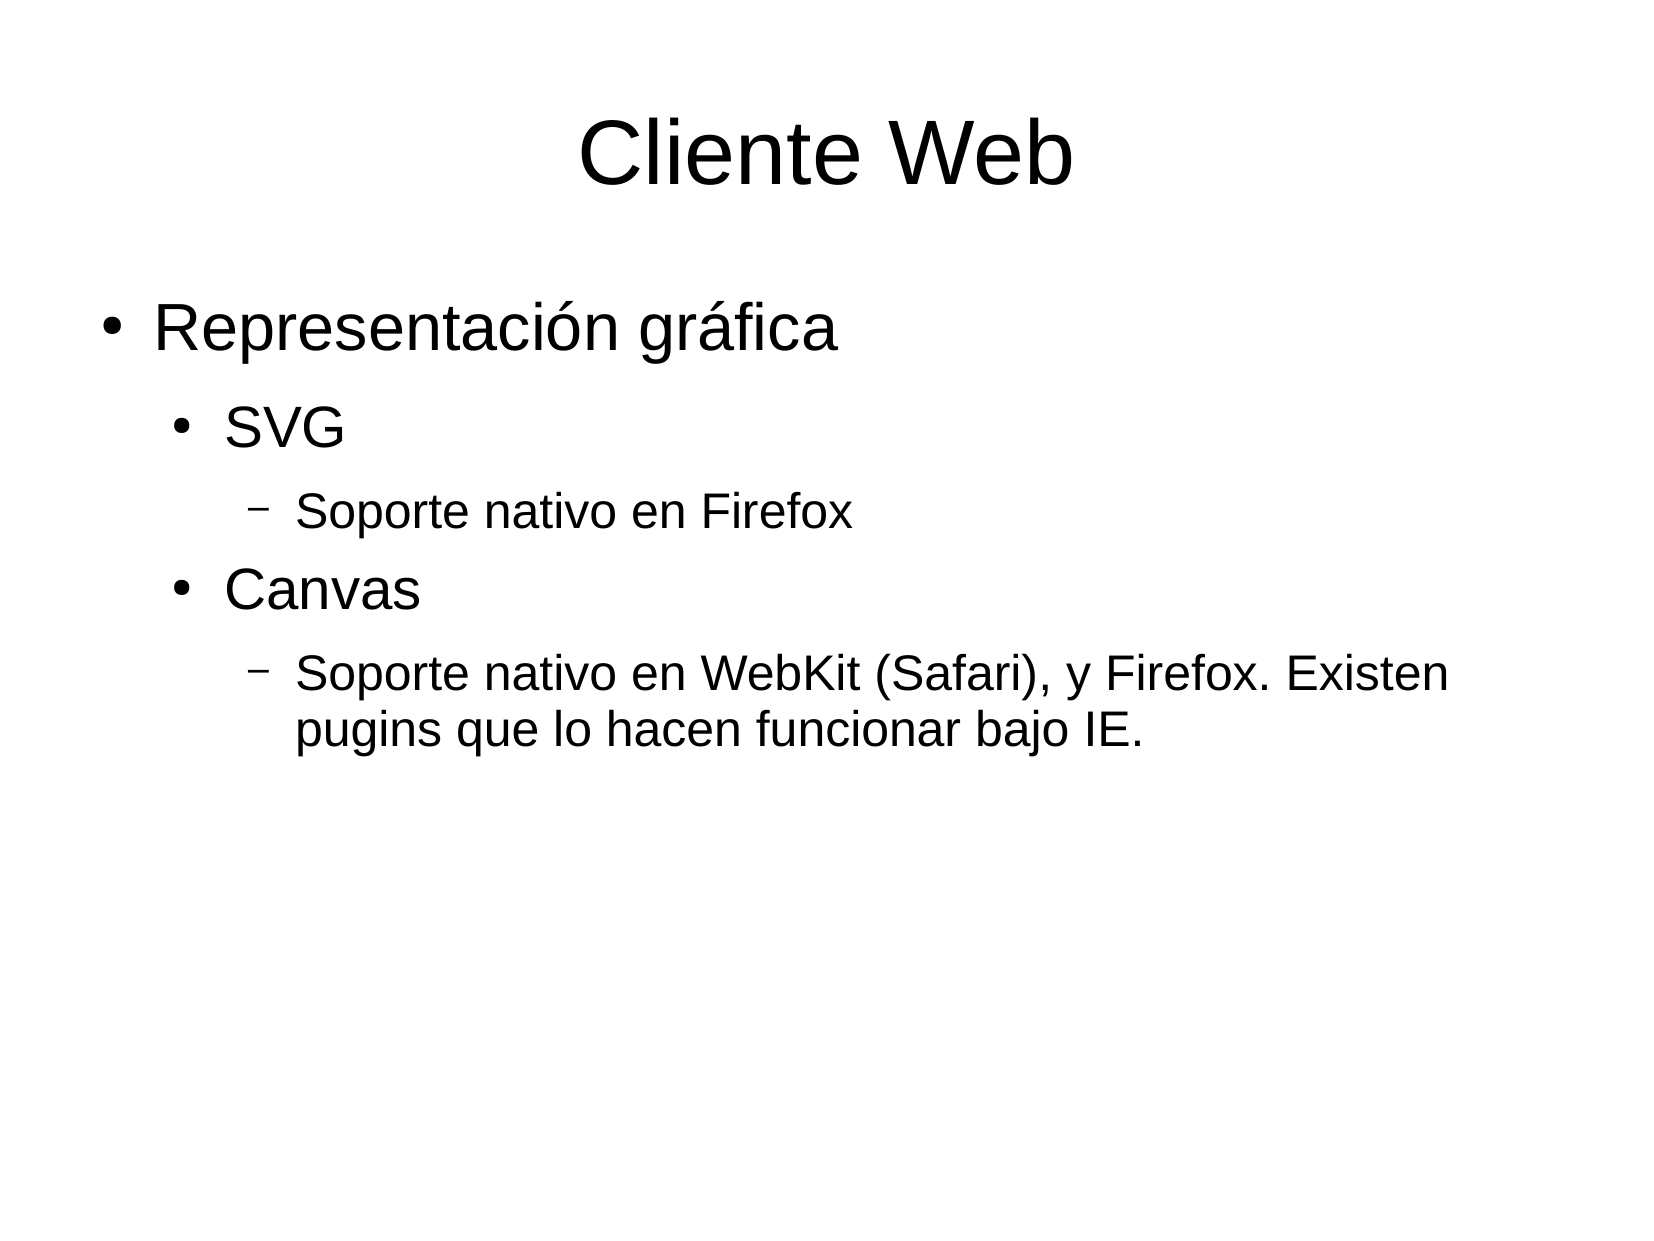

# Cliente Web
Representación gráfica
SVG
Soporte nativo en Firefox
Canvas
Soporte nativo en WebKit (Safari), y Firefox. Existen pugins que lo hacen funcionar bajo IE.